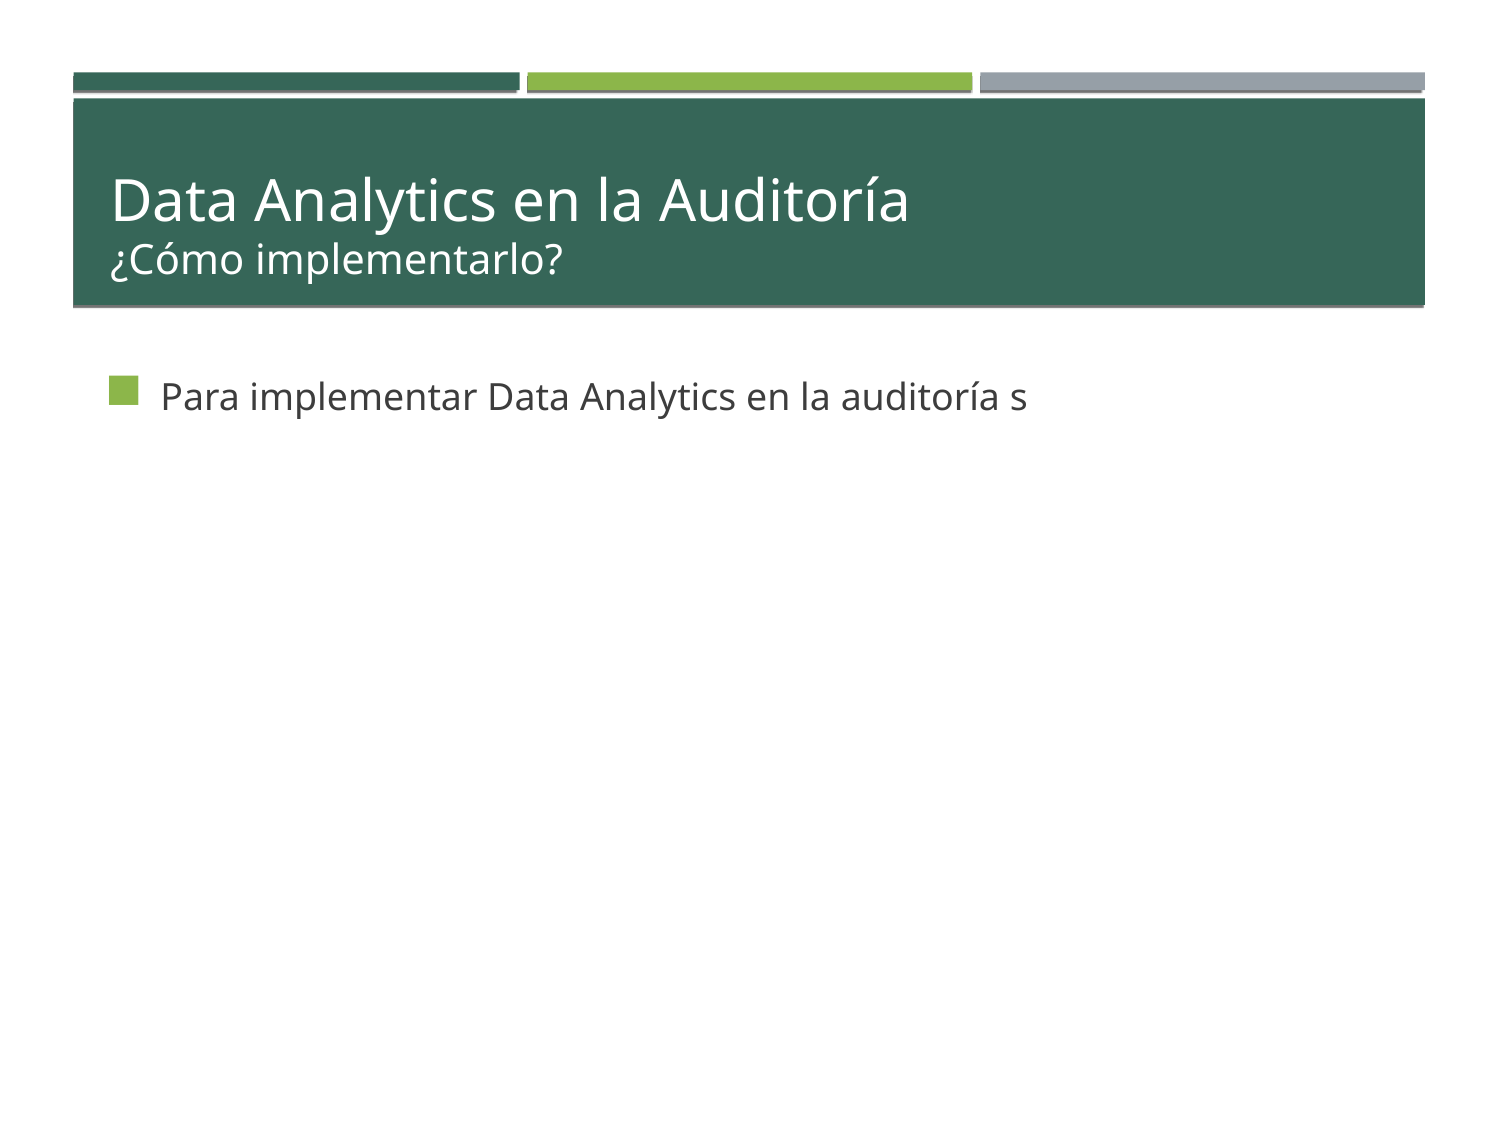

# Data Analytics en la Auditoría ¿Cómo implementarlo?
Para implementar Data Analytics en la auditoría s